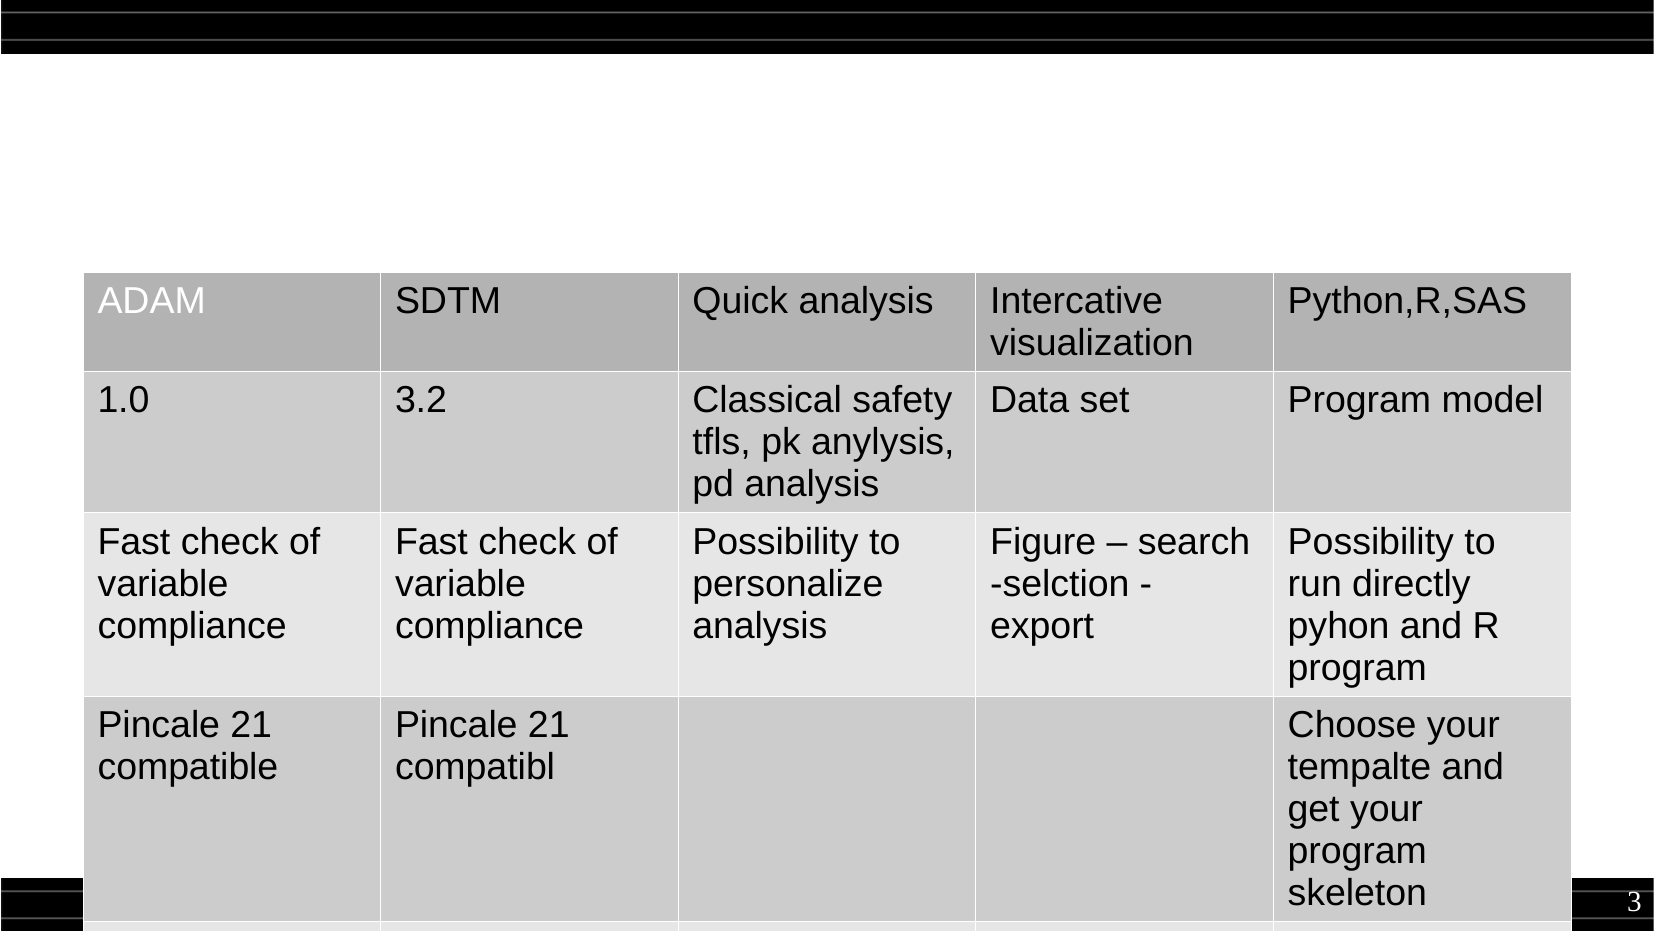

#
| ADAM | SDTM | Quick analysis | Intercative visualization | Python,R,SAS |
| --- | --- | --- | --- | --- |
| 1.0 | 3.2 | Classical safety tfls, pk anylysis, pd analysis | Data set | Program model |
| Fast check of variable compliance | Fast check of variable compliance | Possibility to personalize analysis | Figure – search -selction - export | Possibility to run directly pyhon and R program |
| Pincale 21 compatible | Pincale 21 compatibl | | | Choose your tempalte and get your program skeleton |
| | | | | |
| | | | | |